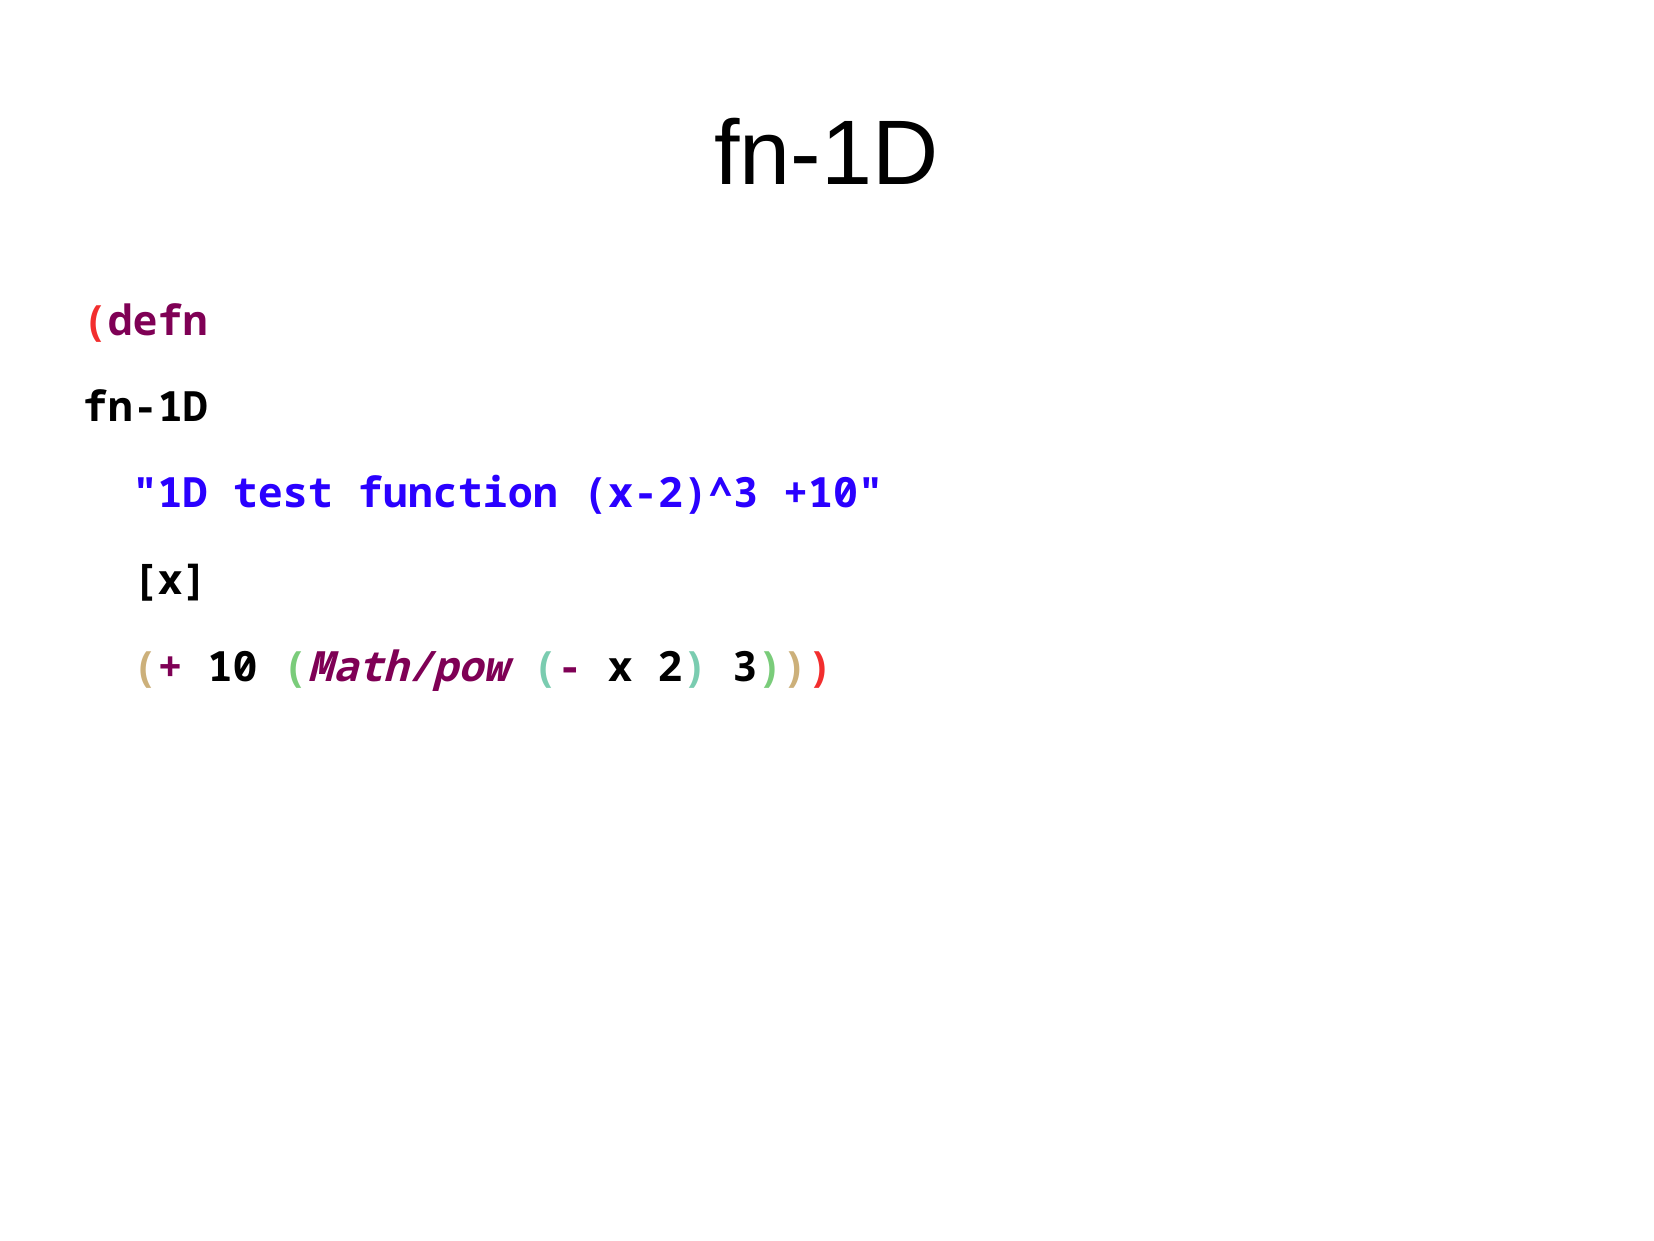

# fn-1D
(defn
fn-1D
 "1D test function (x-2)^3 +10"
 [x]
 (+ 10 (Math/pow (- x 2) 3)))